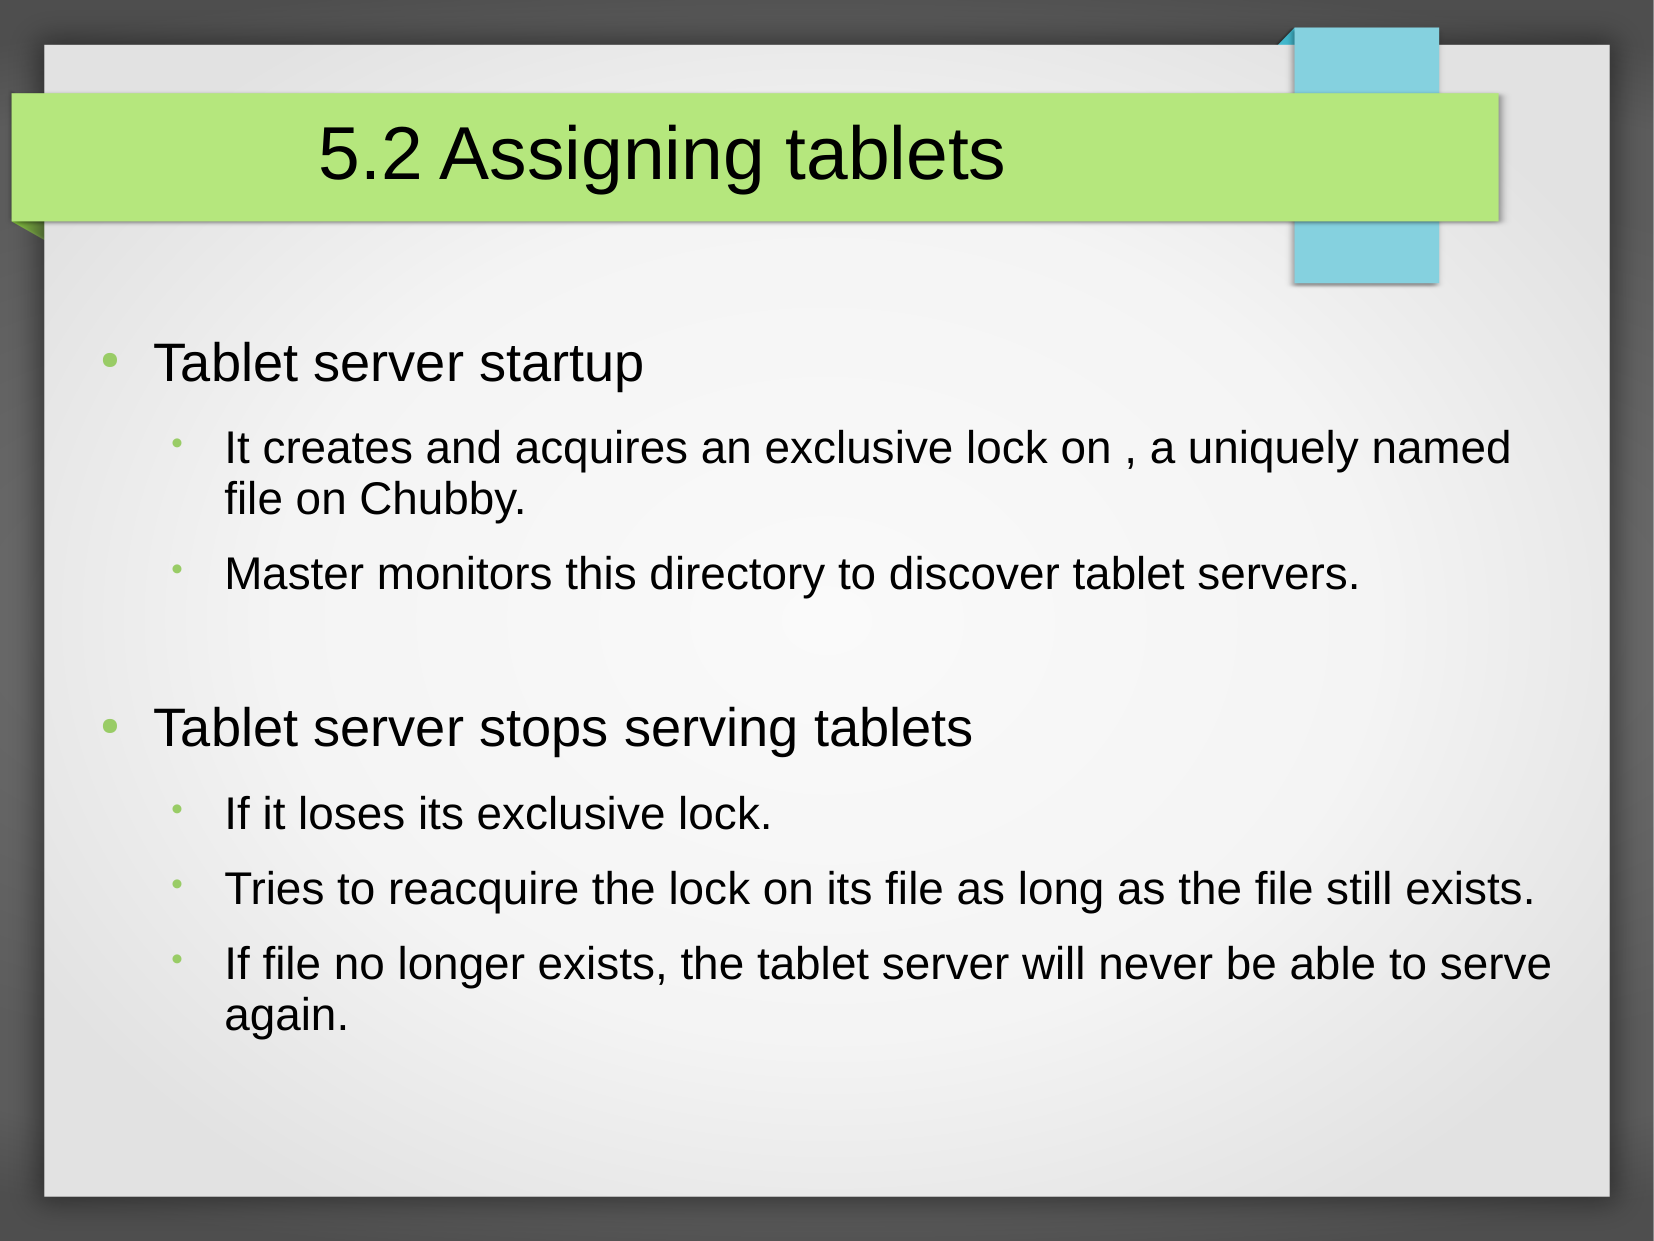

# 5.2 Assigning tablets
Tablet server startup
It creates and acquires an exclusive lock on , a uniquely named file on Chubby.
Master monitors this directory to discover tablet servers.
Tablet server stops serving tablets
If it loses its exclusive lock.
Tries to reacquire the lock on its file as long as the file still exists.
If file no longer exists, the tablet server will never be able to serve again.